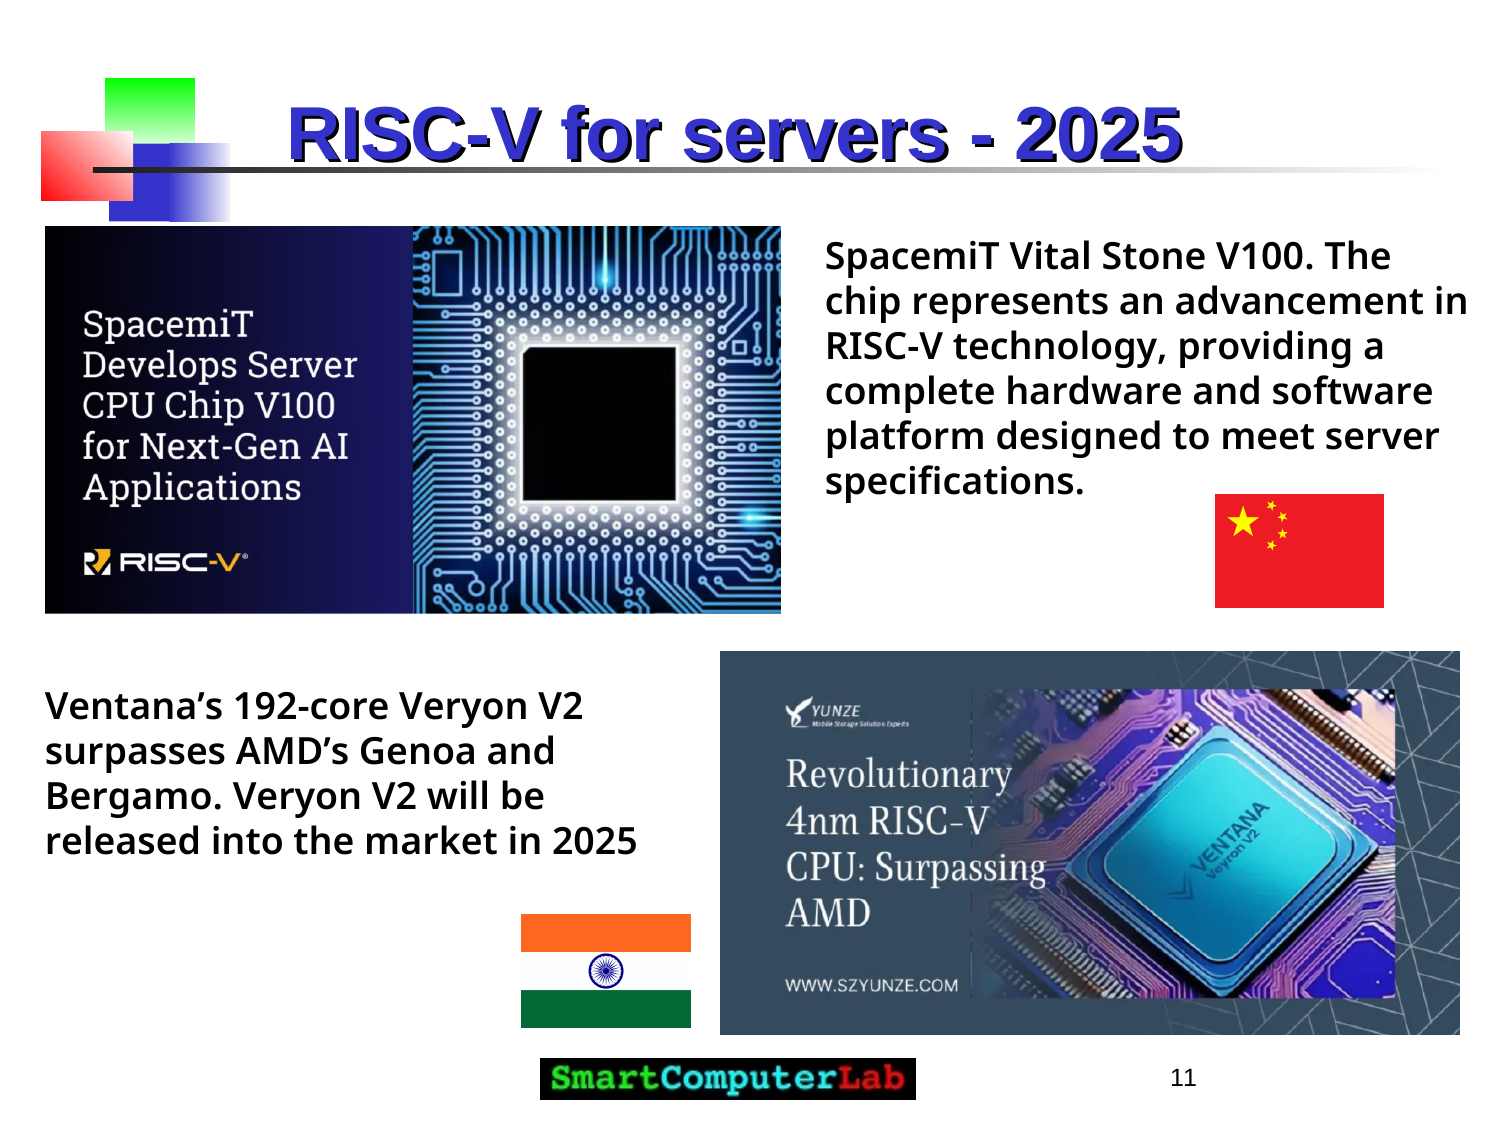

# RISC-V for servers - 2025
SpacemiT Vital Stone V100. The chip represents an advancement in RISC-V technology, providing a complete hardware and software platform designed to meet server specifications.
Ventana’s 192-core Veryon V2 surpasses AMD’s Genoa and Bergamo. Veryon V2 will be released into the market in 2025
11